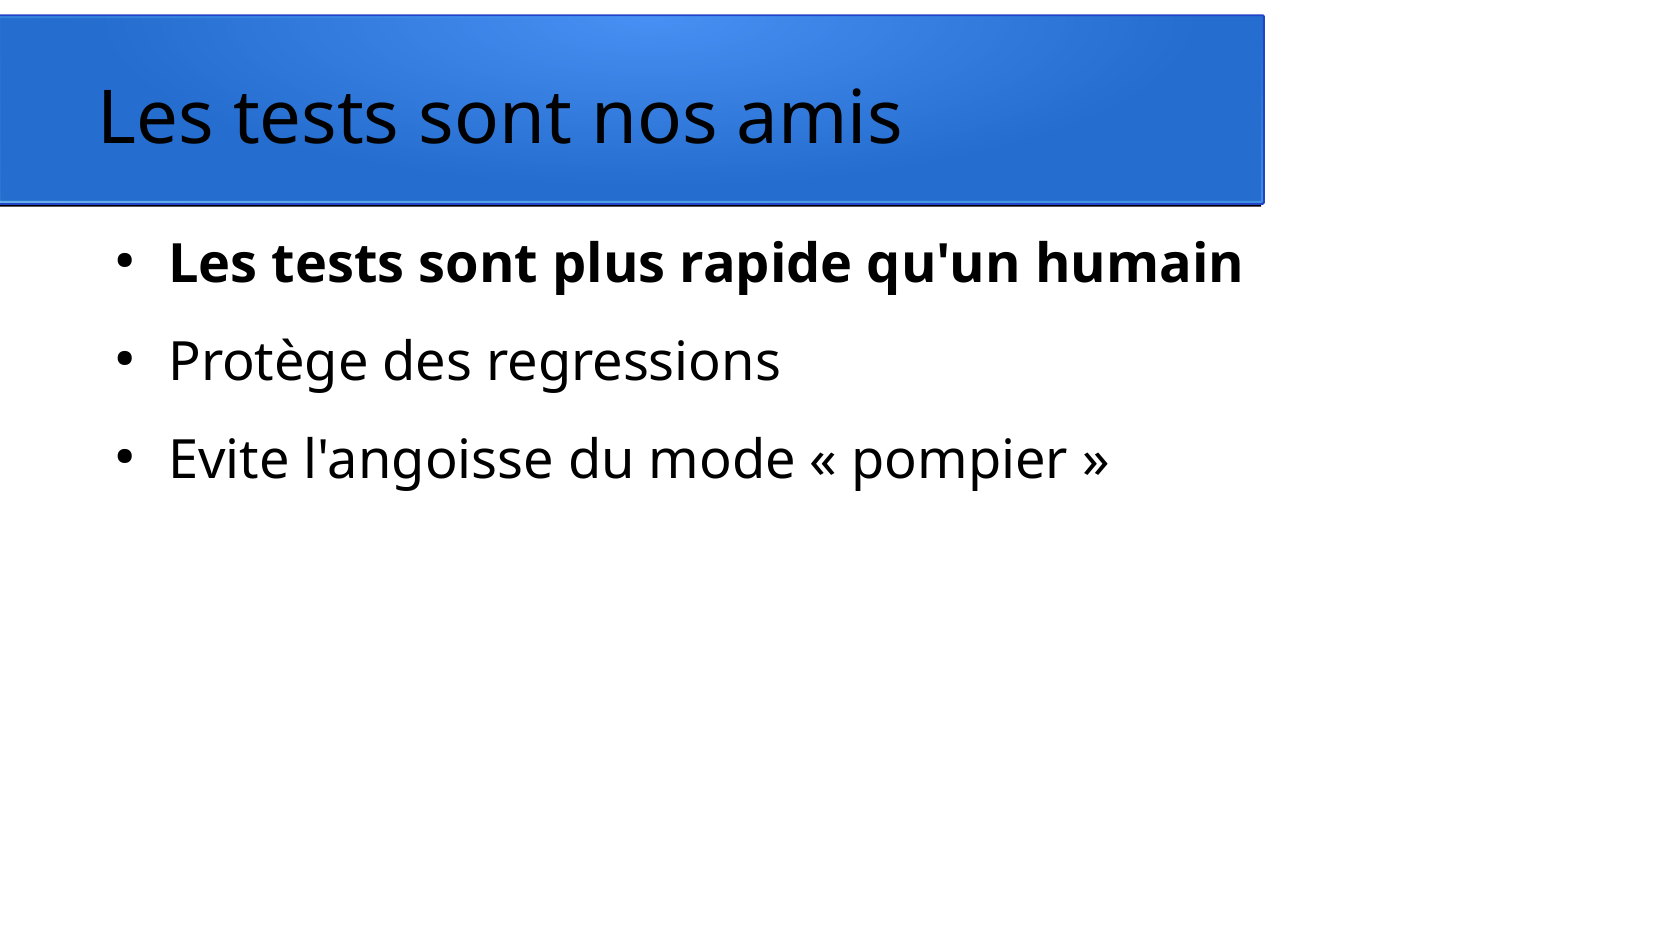

# Les tests sont nos amis
Les tests sont plus rapide qu'un humain
Protège des regressions
Evite l'angoisse du mode « pompier »